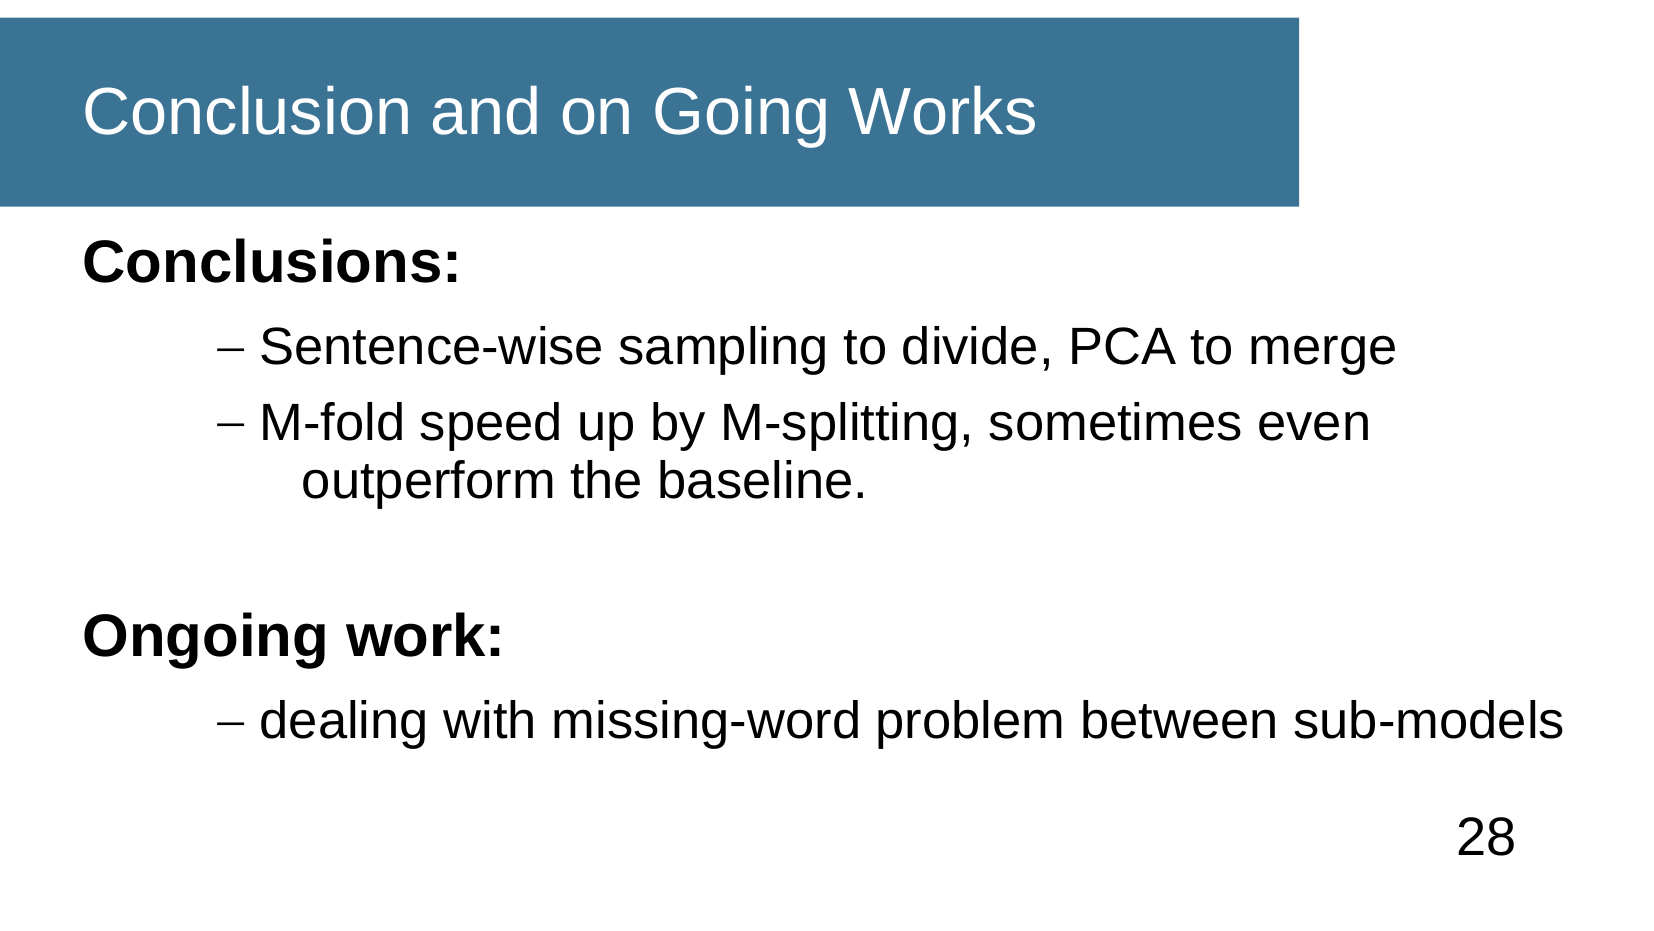

# Conclusion and on Going Works
Conclusions:
Sentence-wise sampling to divide, PCA to merge
M-fold speed up by M-splitting, sometimes even outperform the baseline.
Ongoing work:
dealing with missing-word problem between sub-models